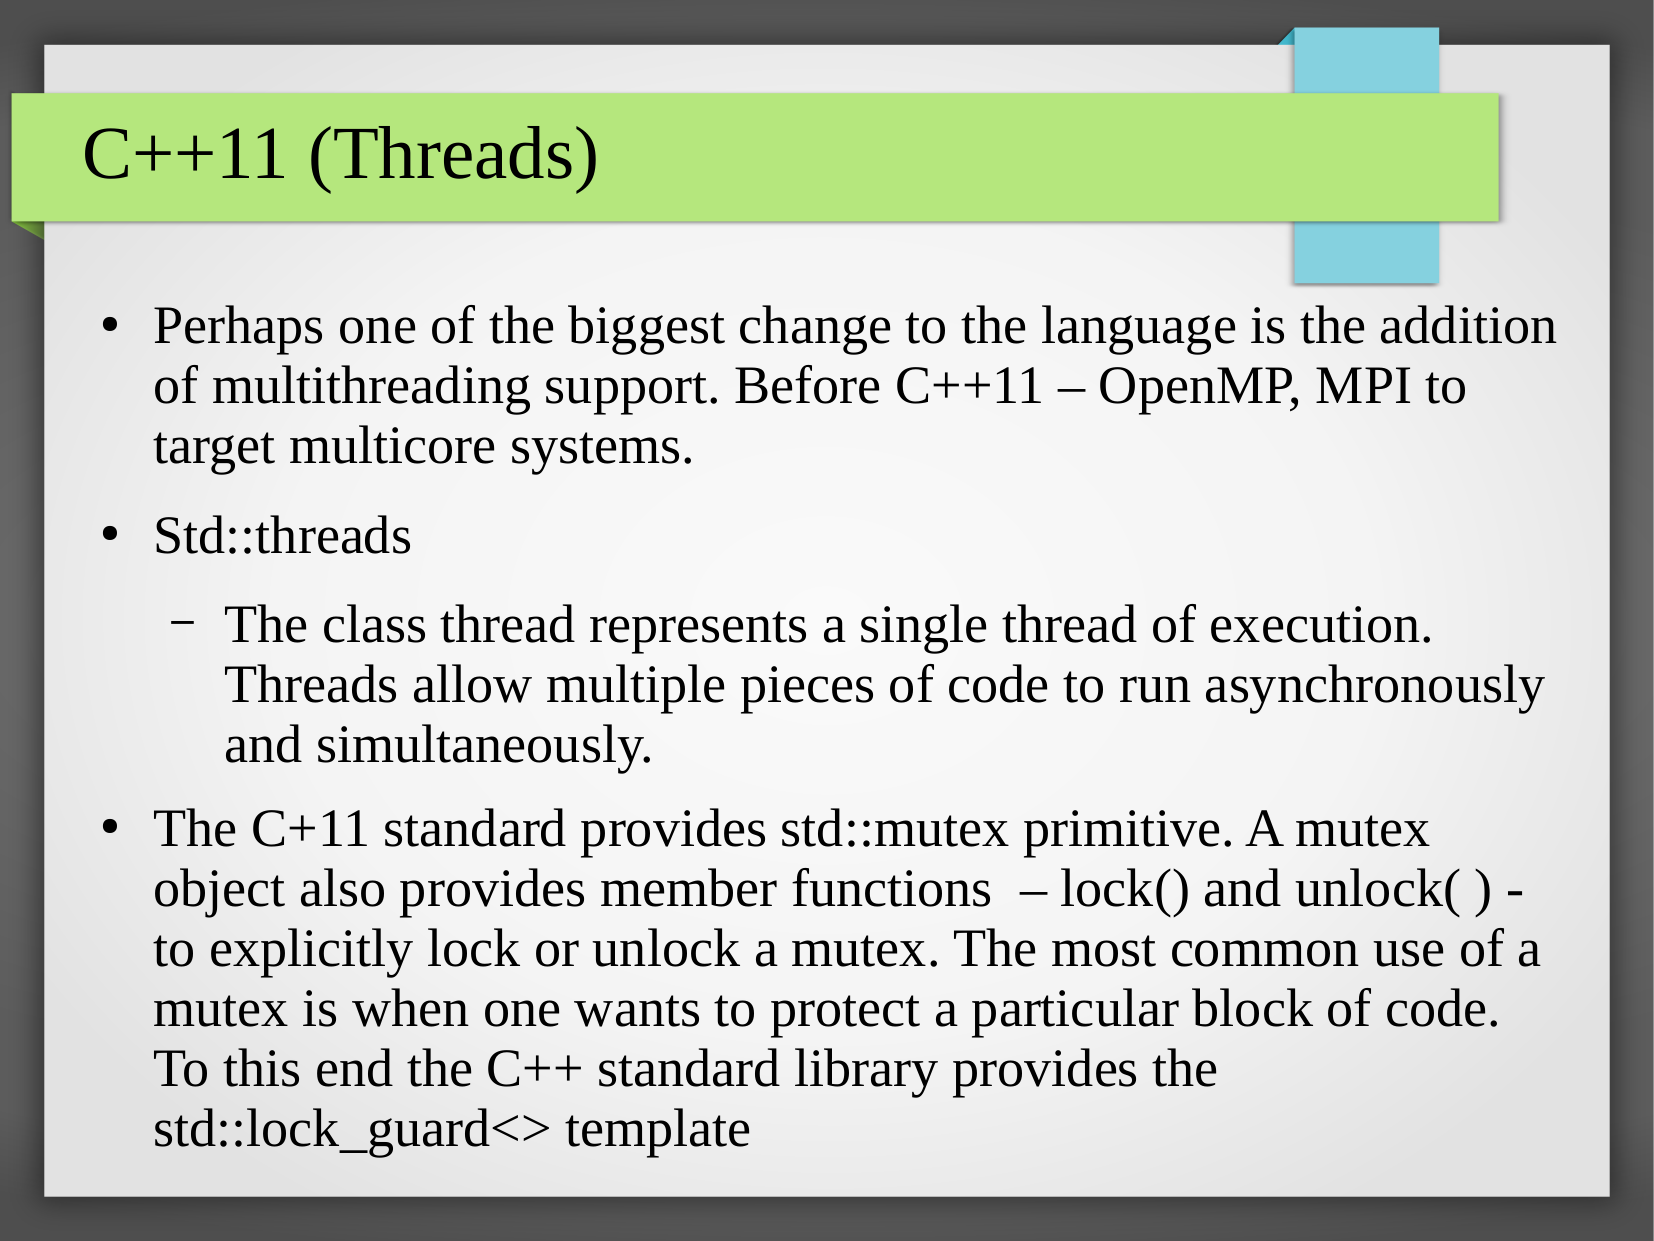

# C++11 (Threads)
Perhaps one of the biggest change to the language is the addition of multithreading support. Before C++11 – OpenMP, MPI to target multicore systems.
Std::threads
The class thread represents a single thread of execution. Threads allow multiple pieces of code to run asynchronously and simultaneously.
The C+11 standard provides std::mutex primitive. A mutex object also provides member functions – lock() and unlock( ) - to explicitly lock or unlock a mutex. The most common use of a mutex is when one wants to protect a particular block of code. To this end the C++ standard library provides the std::lock_guard<> template